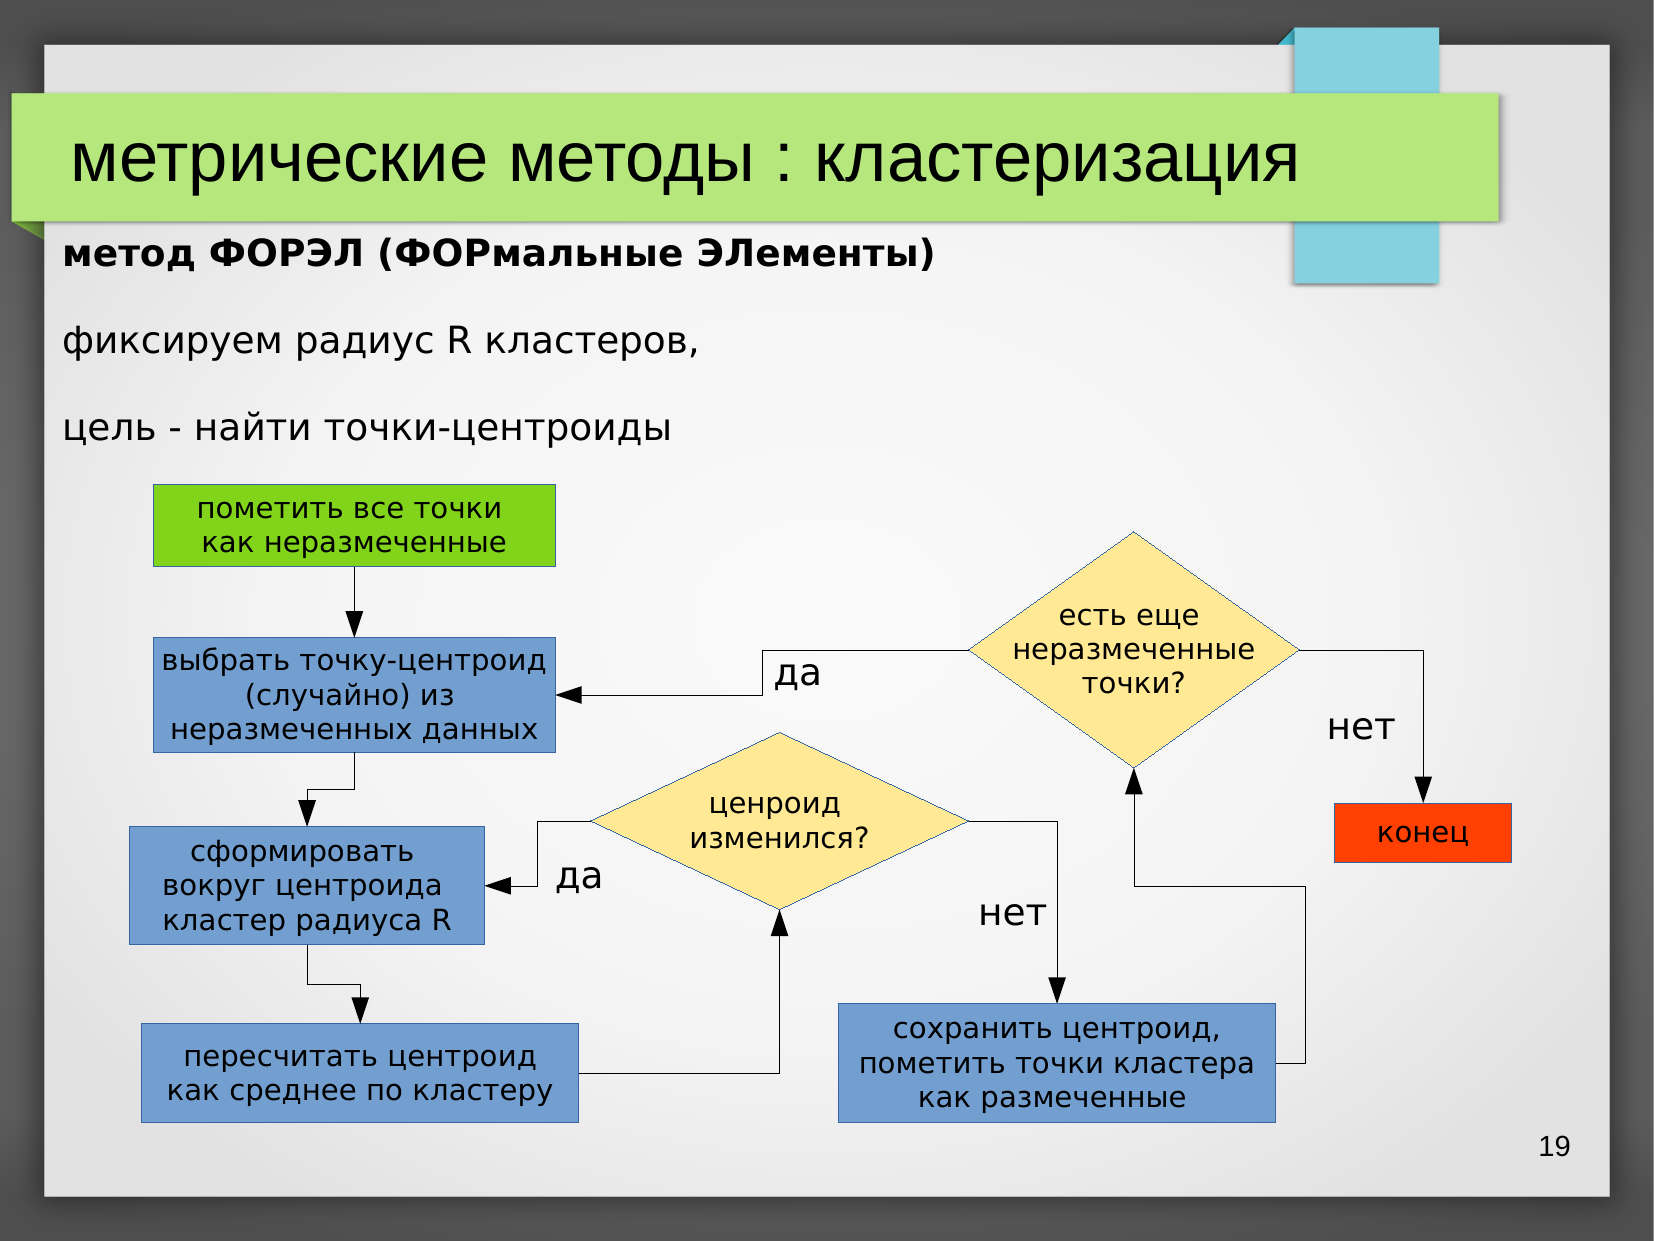

# метрические методы : кластеризация
метод ФОРЭЛ (ФОРмальные ЭЛементы)
фиксируем радиус R кластеров,
цель - найти точки-центроиды
пометить все точки
как неразмеченные
есть еще
неразмеченные
точки?
выбрать точку-центроид
(случайно) из
неразмеченных данных
ценроид
изменился?
конец
сформировать
вокруг центроида
кластер радиуса R
сохранить центроид,
пометить точки кластера
как размеченные
пересчитать центроид
как среднее по кластеру
19